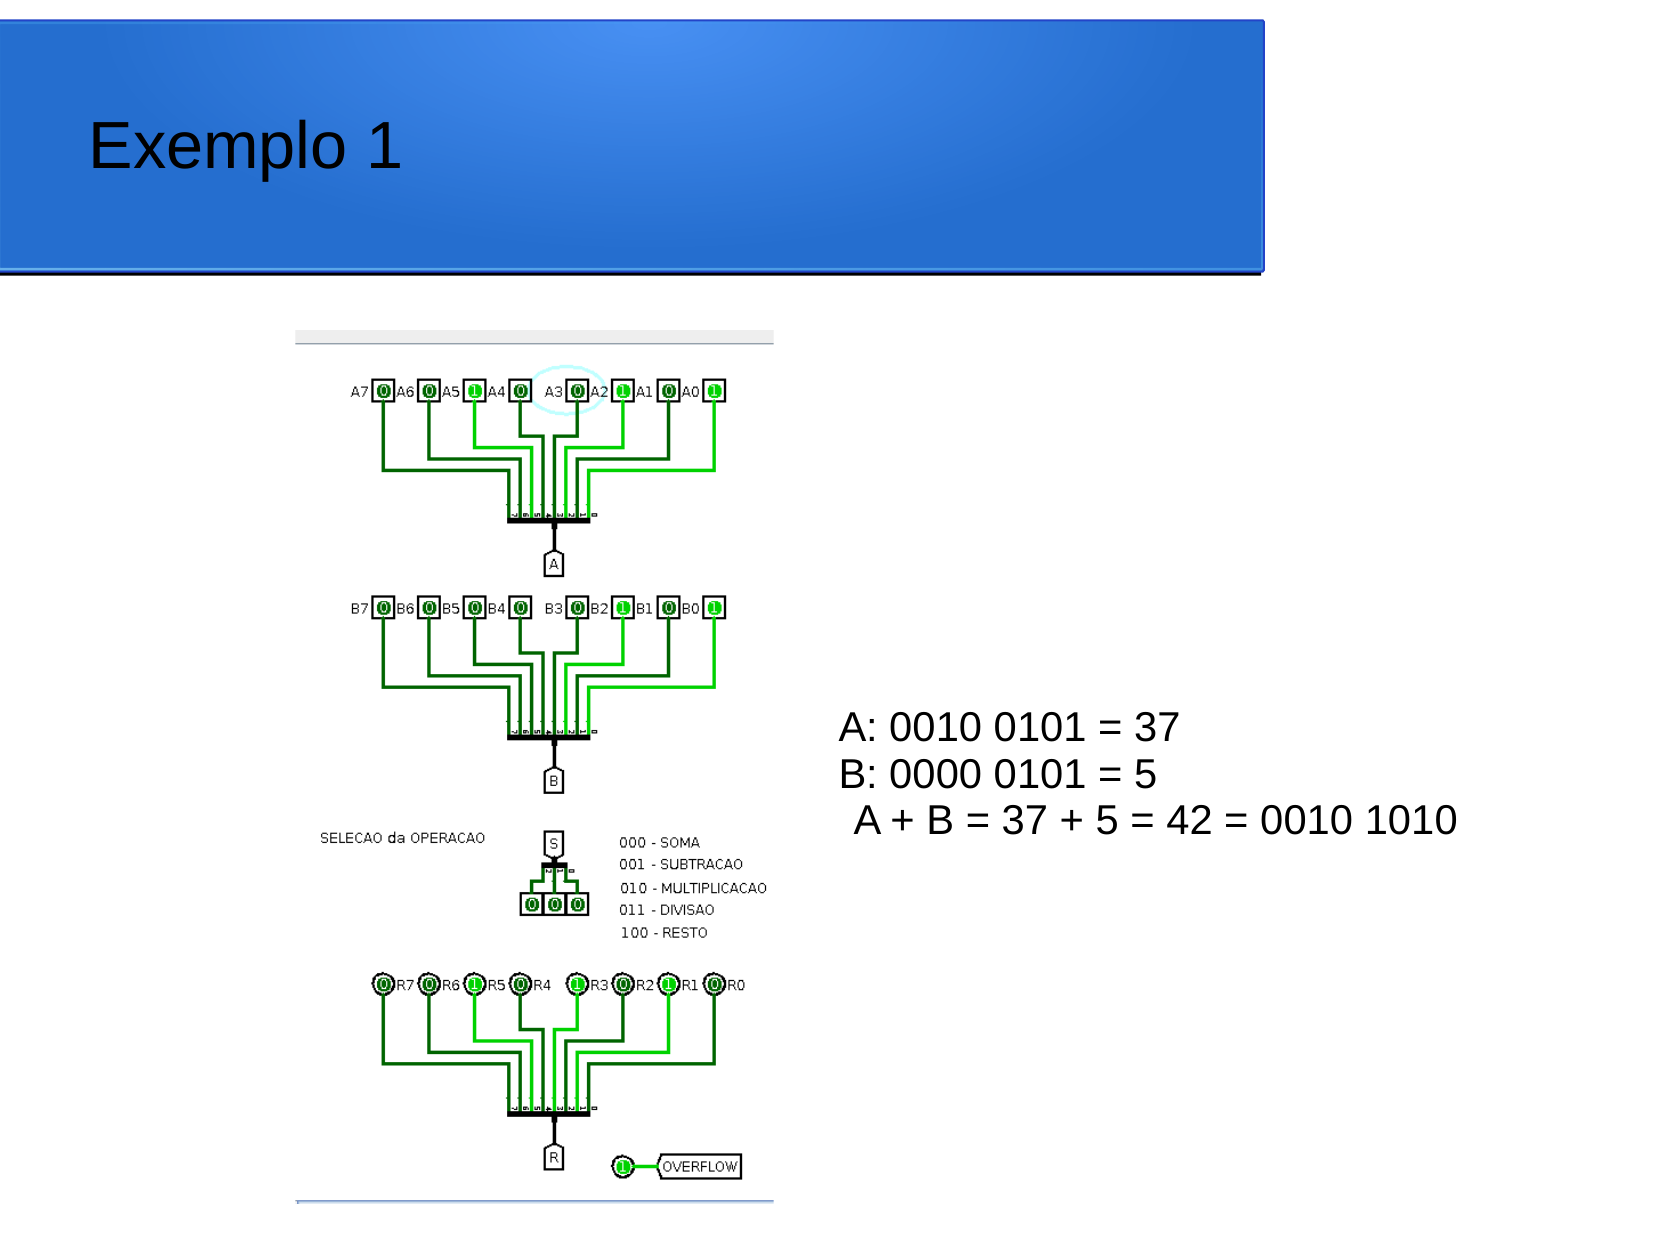

# Exemplo 1
A: 0010 0101 = 37
B: 0000 0101 = 5
A + B = 37 + 5 = 42 = 0010 1010